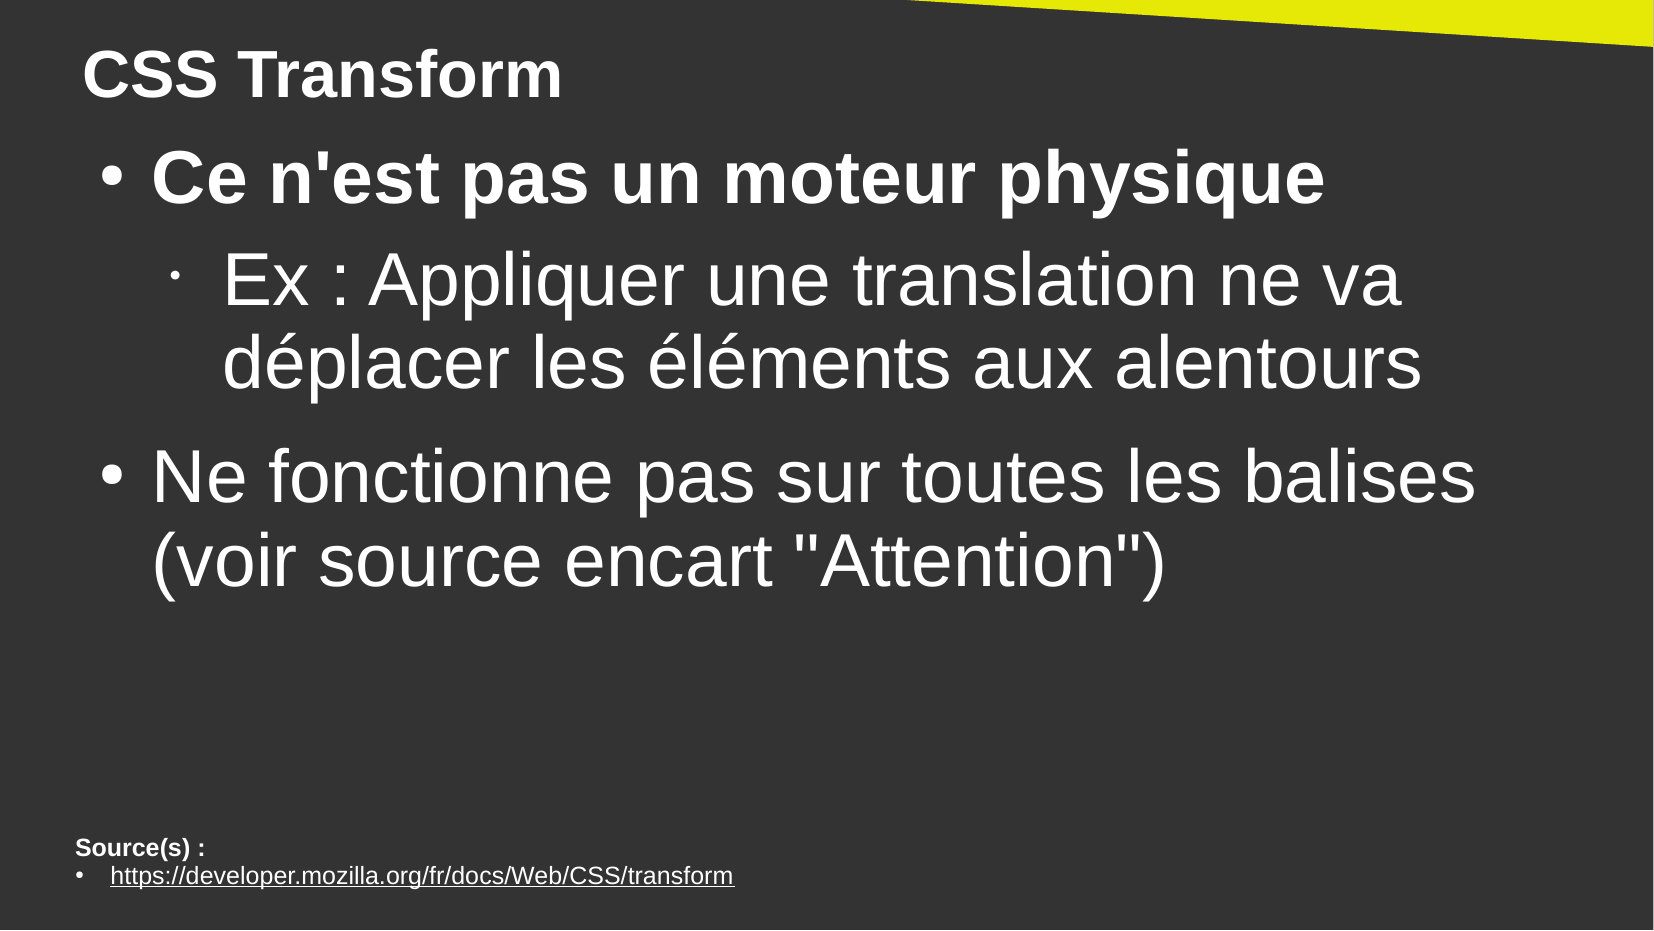

# CSS Transform
Ce n'est pas un moteur physique
Ex : Appliquer une translation ne va déplacer les éléments aux alentours
Ne fonctionne pas sur toutes les balises (voir source encart "Attention")
Source(s) :
https://developer.mozilla.org/fr/docs/Web/CSS/transform